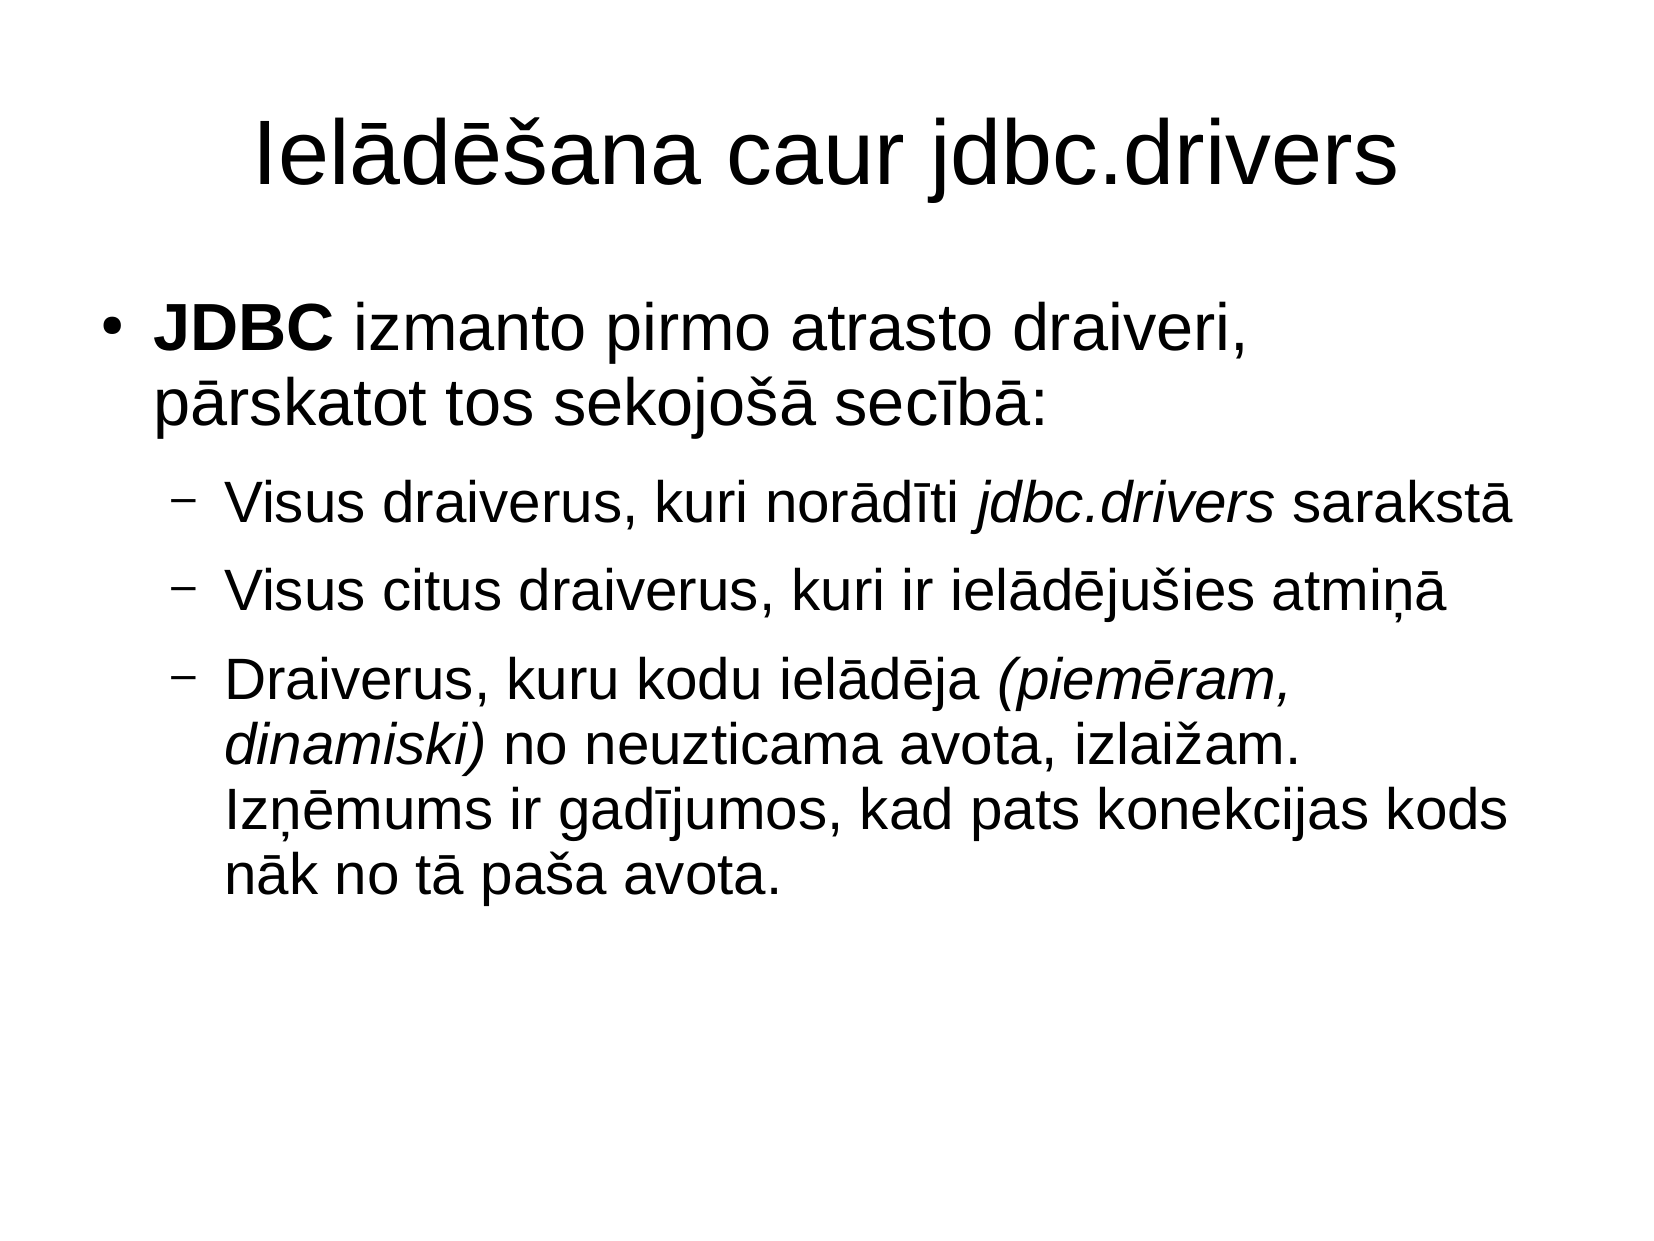

# Ielādēšana caur jdbc.drivers
JDBC izmanto pirmo atrasto draiveri, pārskatot tos sekojošā secībā:
Visus draiverus, kuri norādīti jdbc.drivers sarakstā
Visus citus draiverus, kuri ir ielādējušies atmiņā
Draiverus, kuru kodu ielādēja (piemēram, dinamiski) no neuzticama avota, izlaižam. Izņēmums ir gadījumos, kad pats konekcijas kods nāk no tā paša avota.